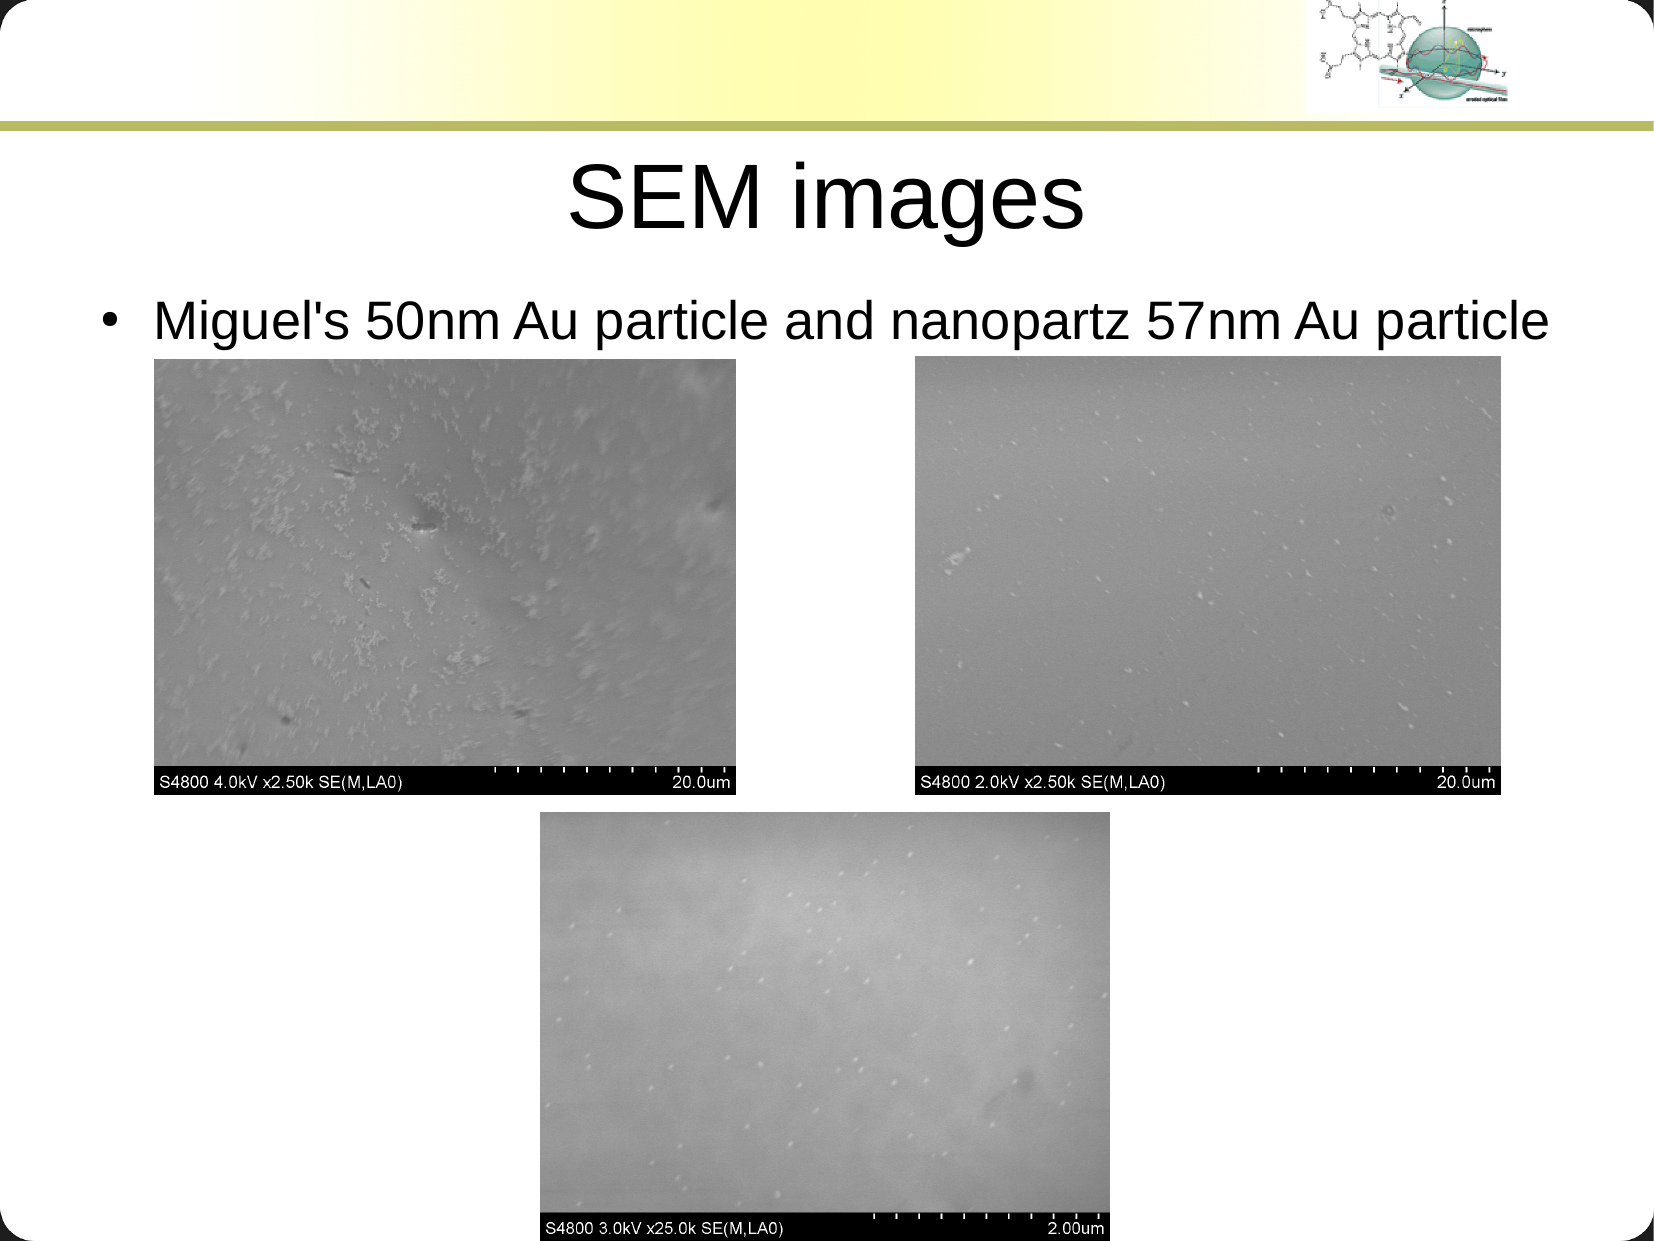

# SEM images
Miguel's 50nm Au particle and nanopartz 57nm Au particle